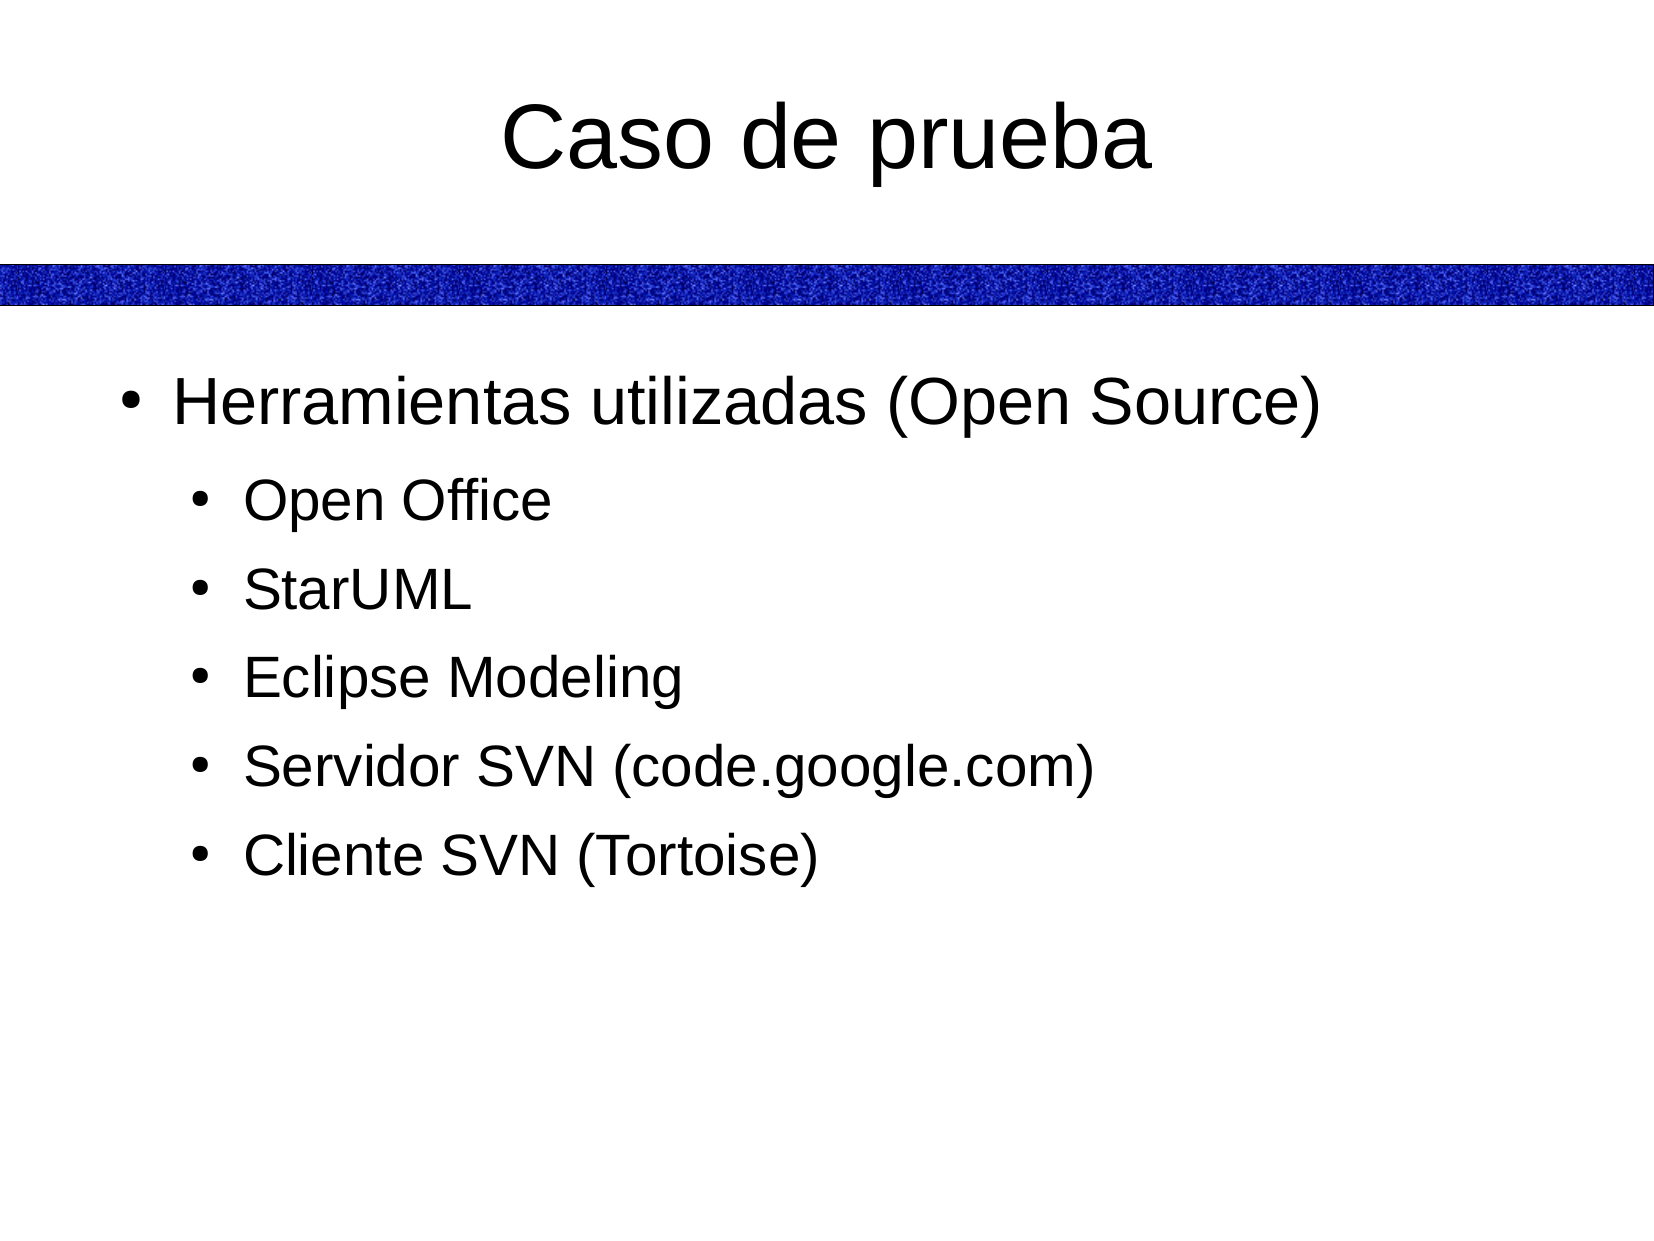

# Caso de prueba
Herramientas utilizadas (Open Source)
Open Office
StarUML
Eclipse Modeling
Servidor SVN (code.google.com)
Cliente SVN (Tortoise)